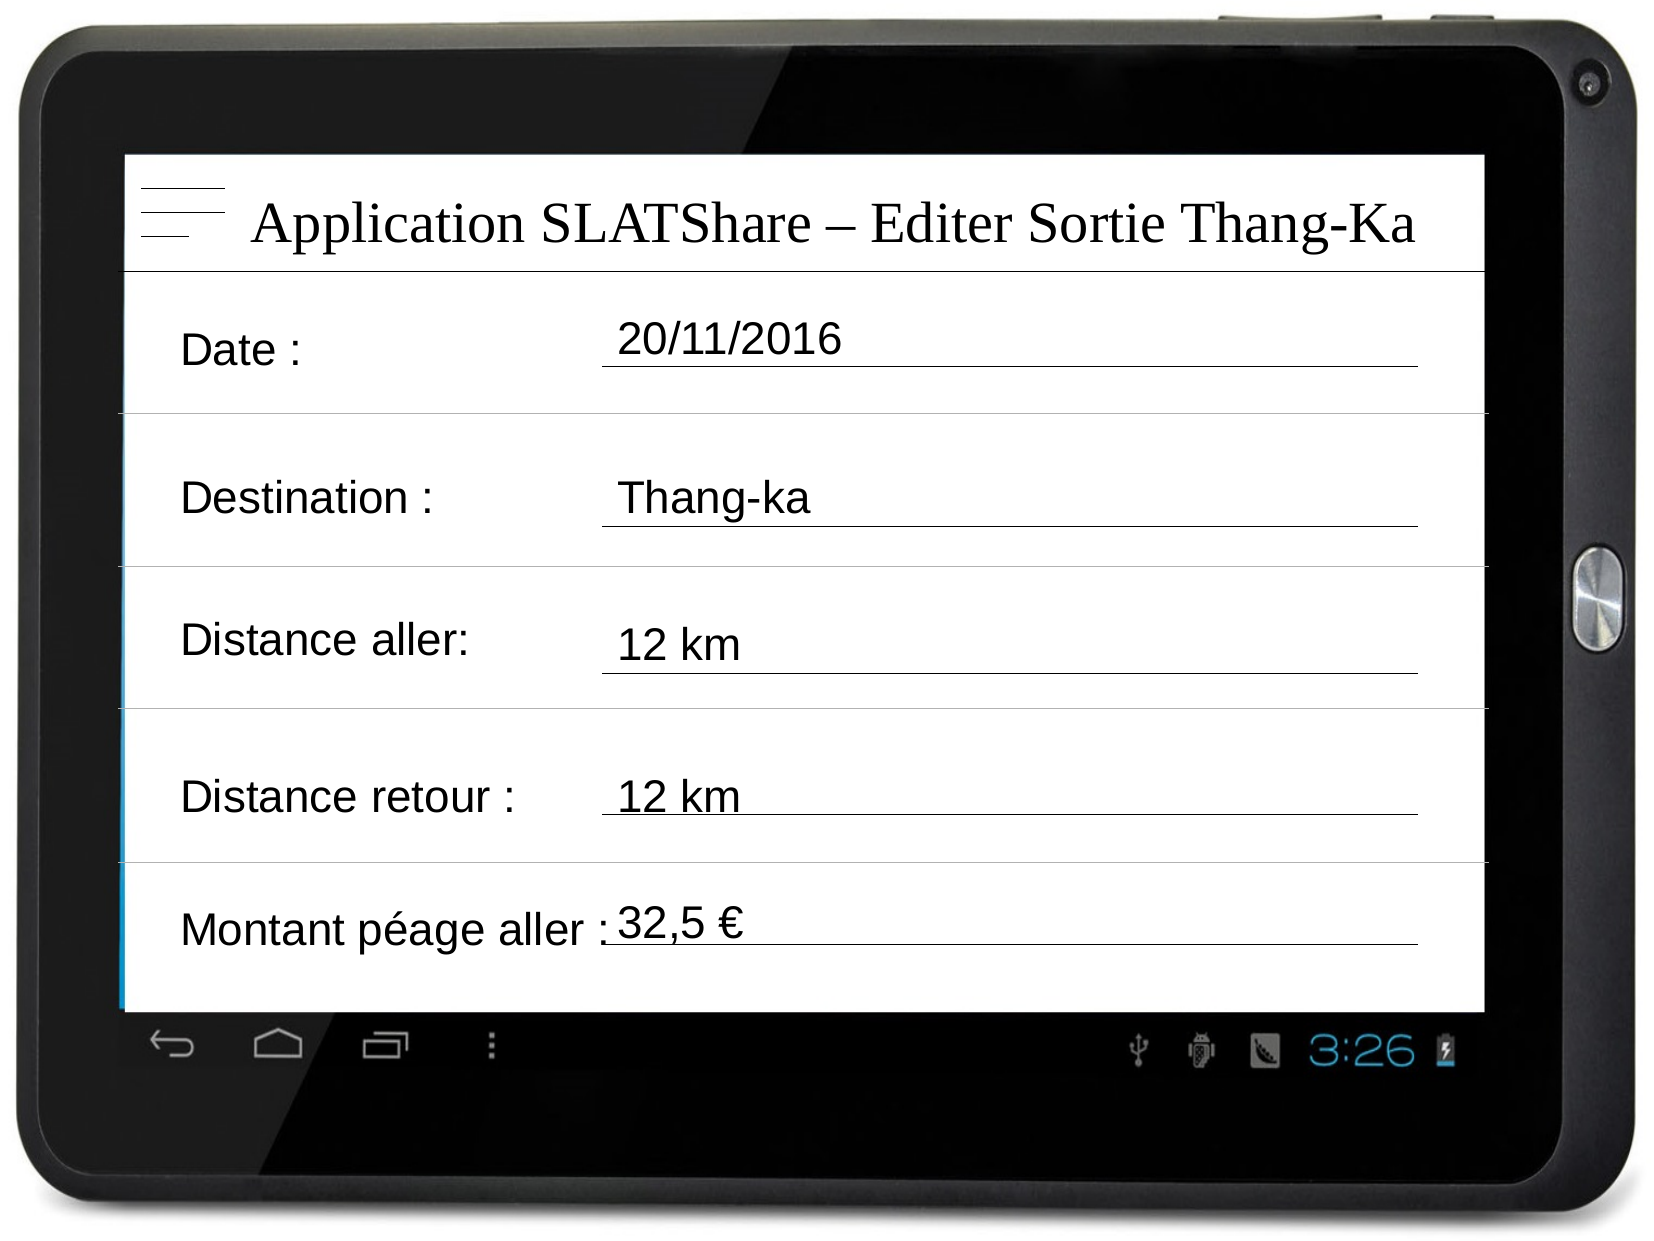

Application SLATShare – Editer Sortie Thang-Ka
20/11/2016
Date :
Destination :
Thang-ka
Distance aller:
12 km
Distance retour :
12 km
32,5 €
Montant péage aller :